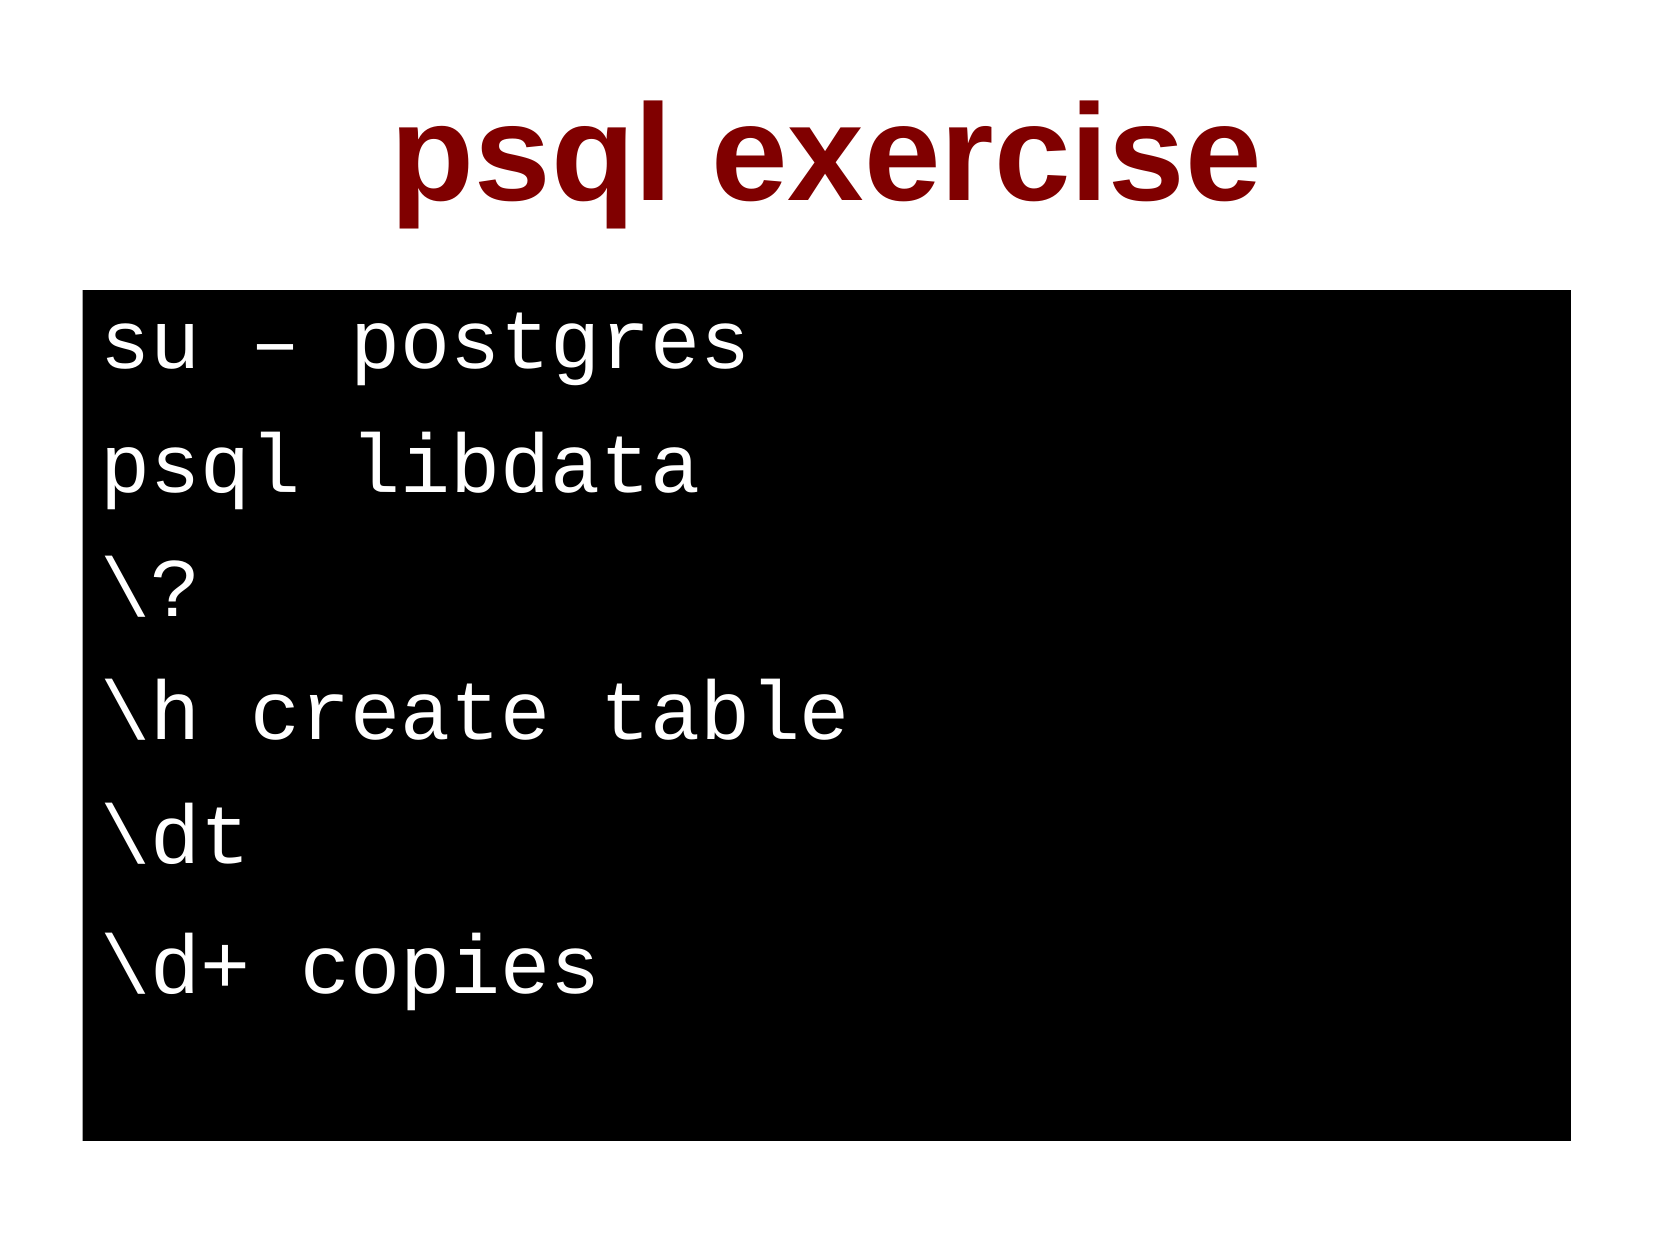

# psql exercise
su – postgres
psql libdata
\?
\h create table
\dt
\d+ copies